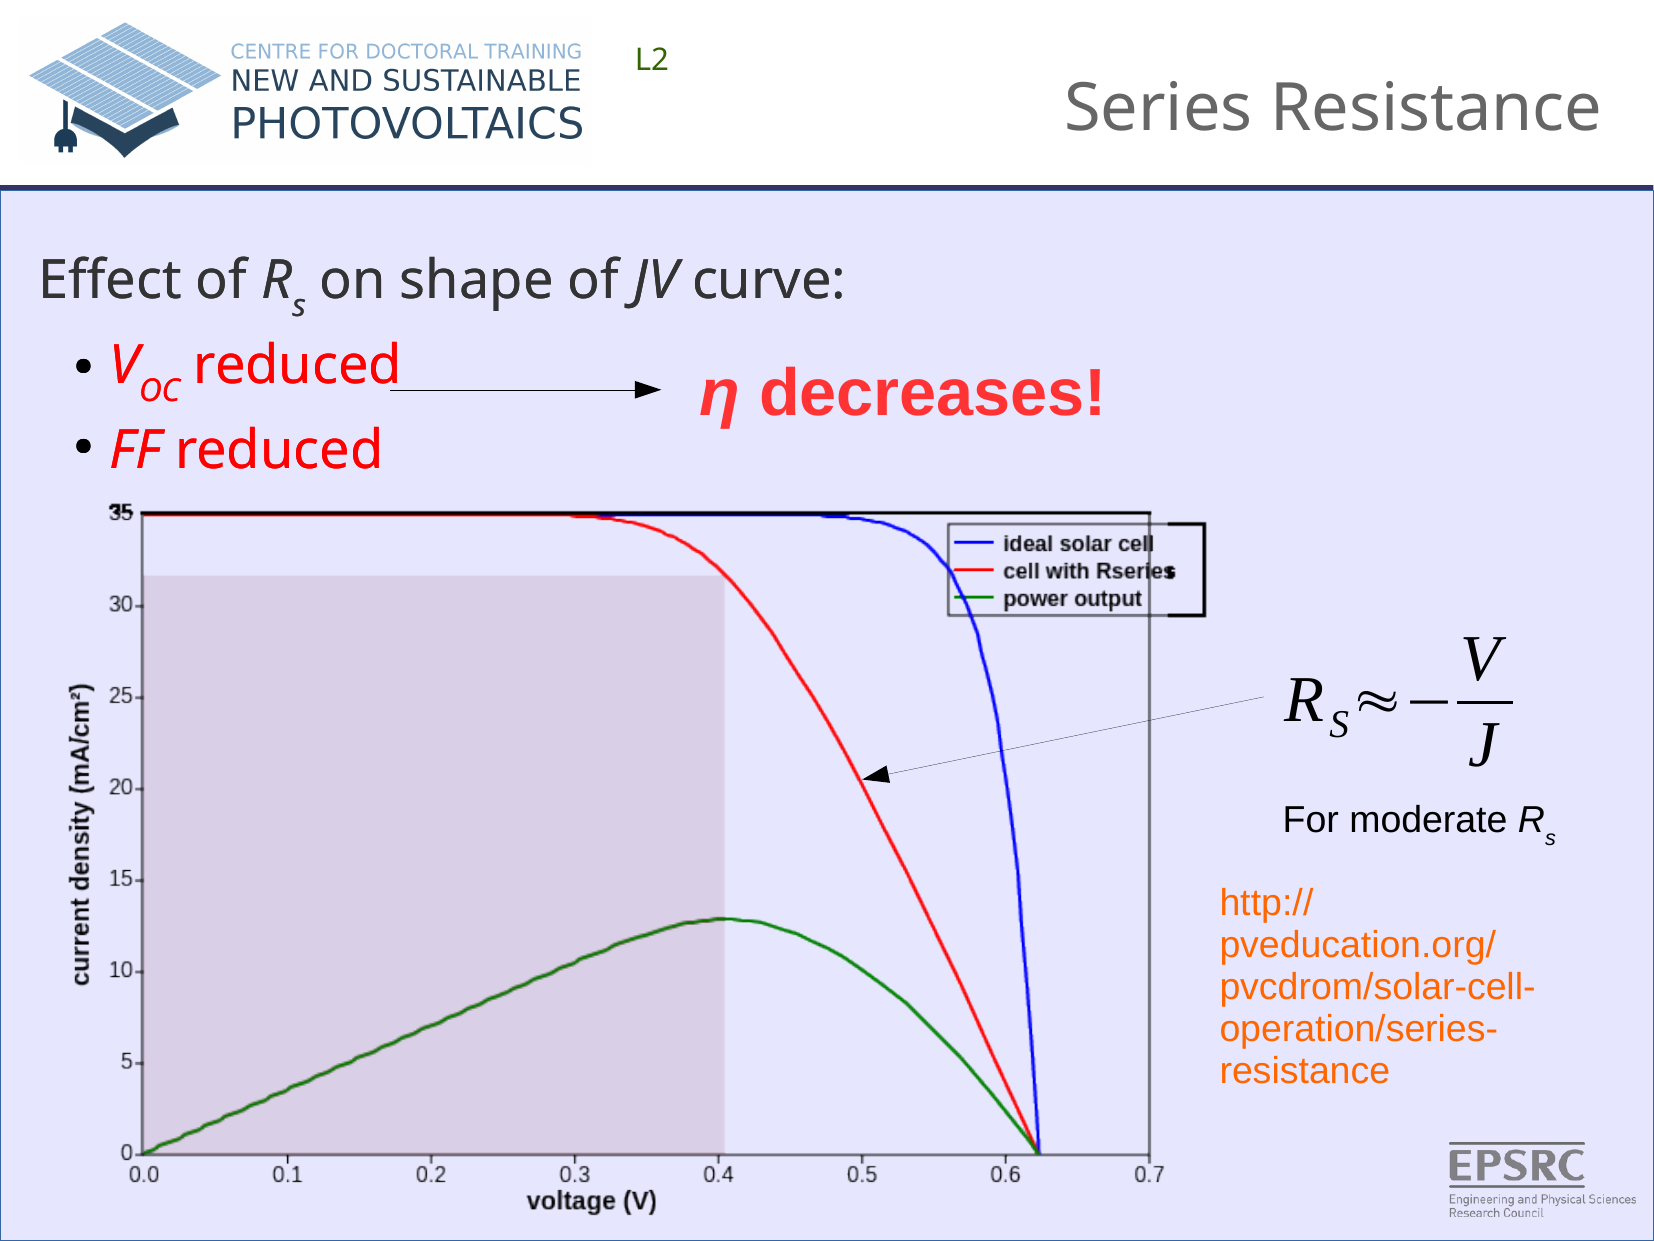

L2
Series Resistance
Effect of Rs on shape of JV curve:
VOC reduced
FF reduced
Effect of Rs on shape of JV curve:
VOC reduced
FF reduced
η decreases!
For moderate Rs
http://pveducation.org/pvcdrom/solar-cell-operation/series-resistance